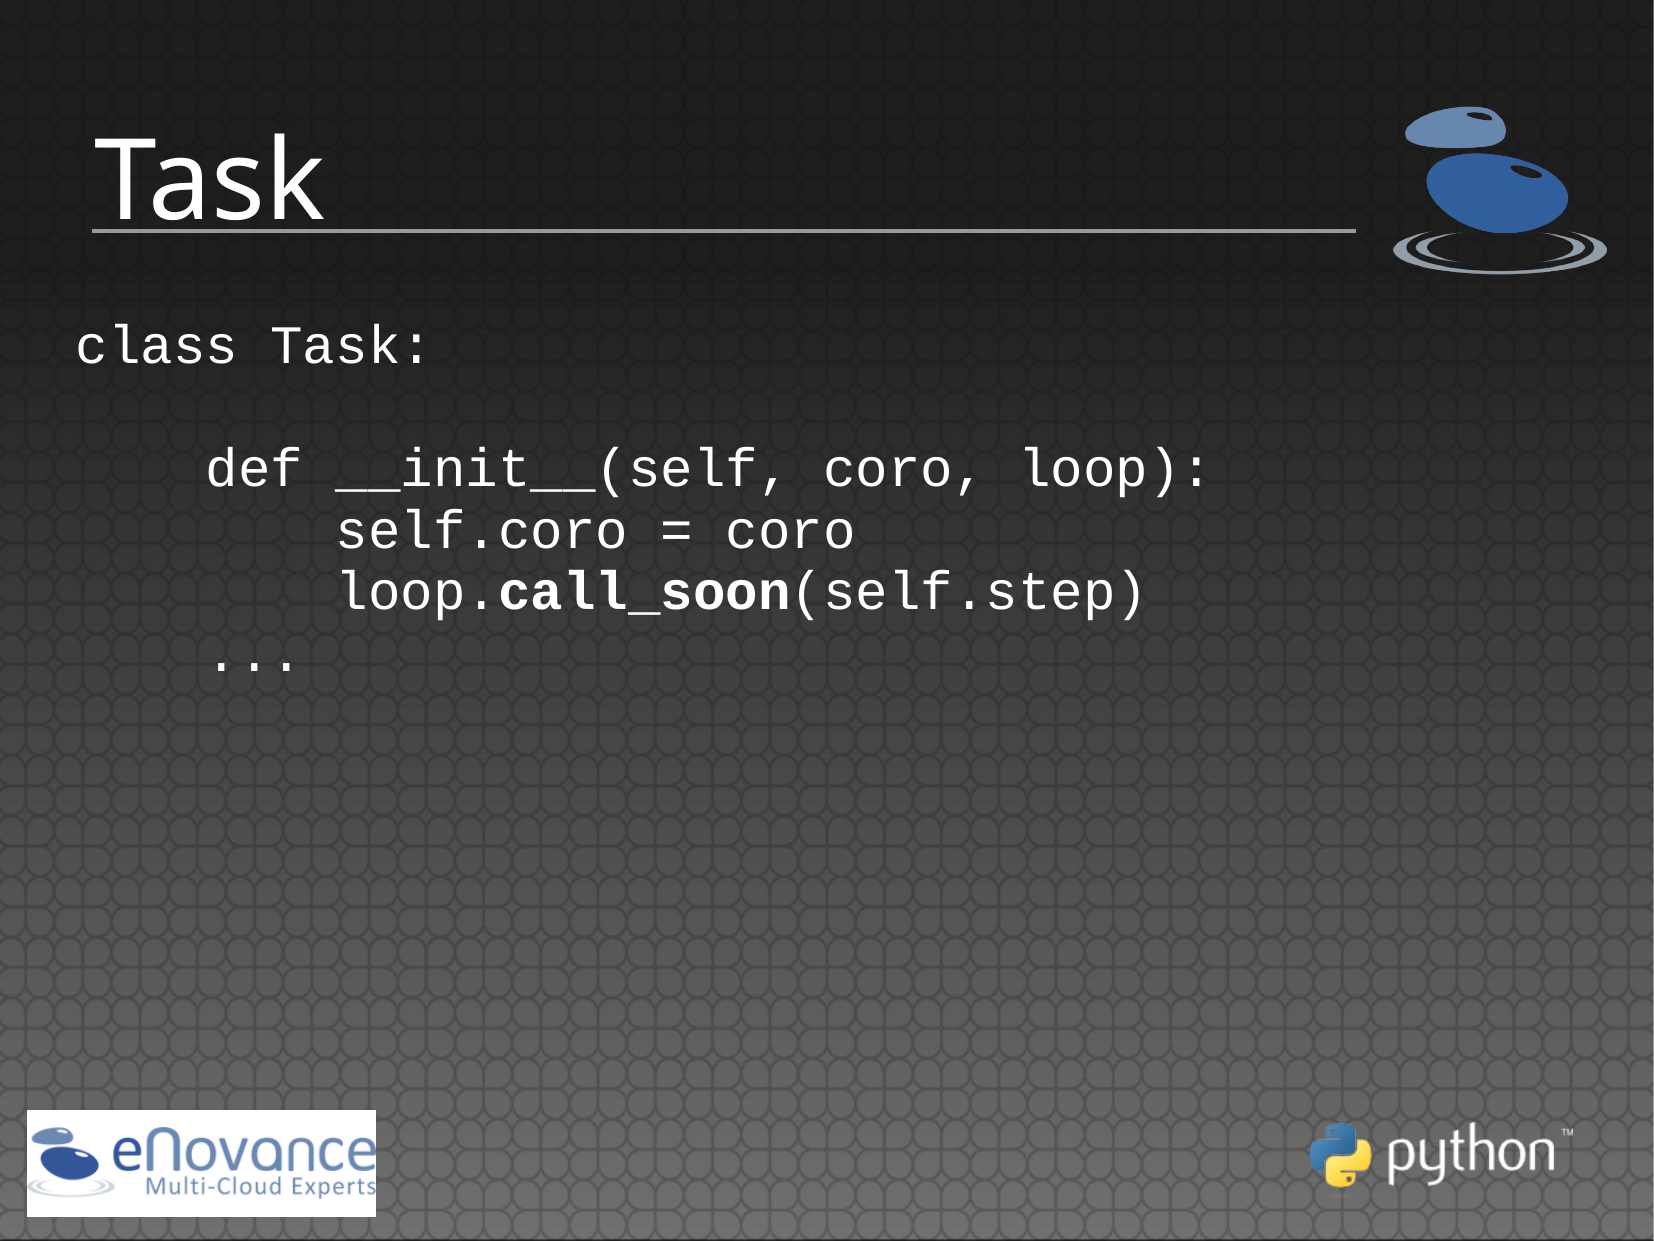

# Task
class Task:
 def __init__(self, coro, loop):
 self.coro = coro
 loop.call_soon(self.step)
 ...